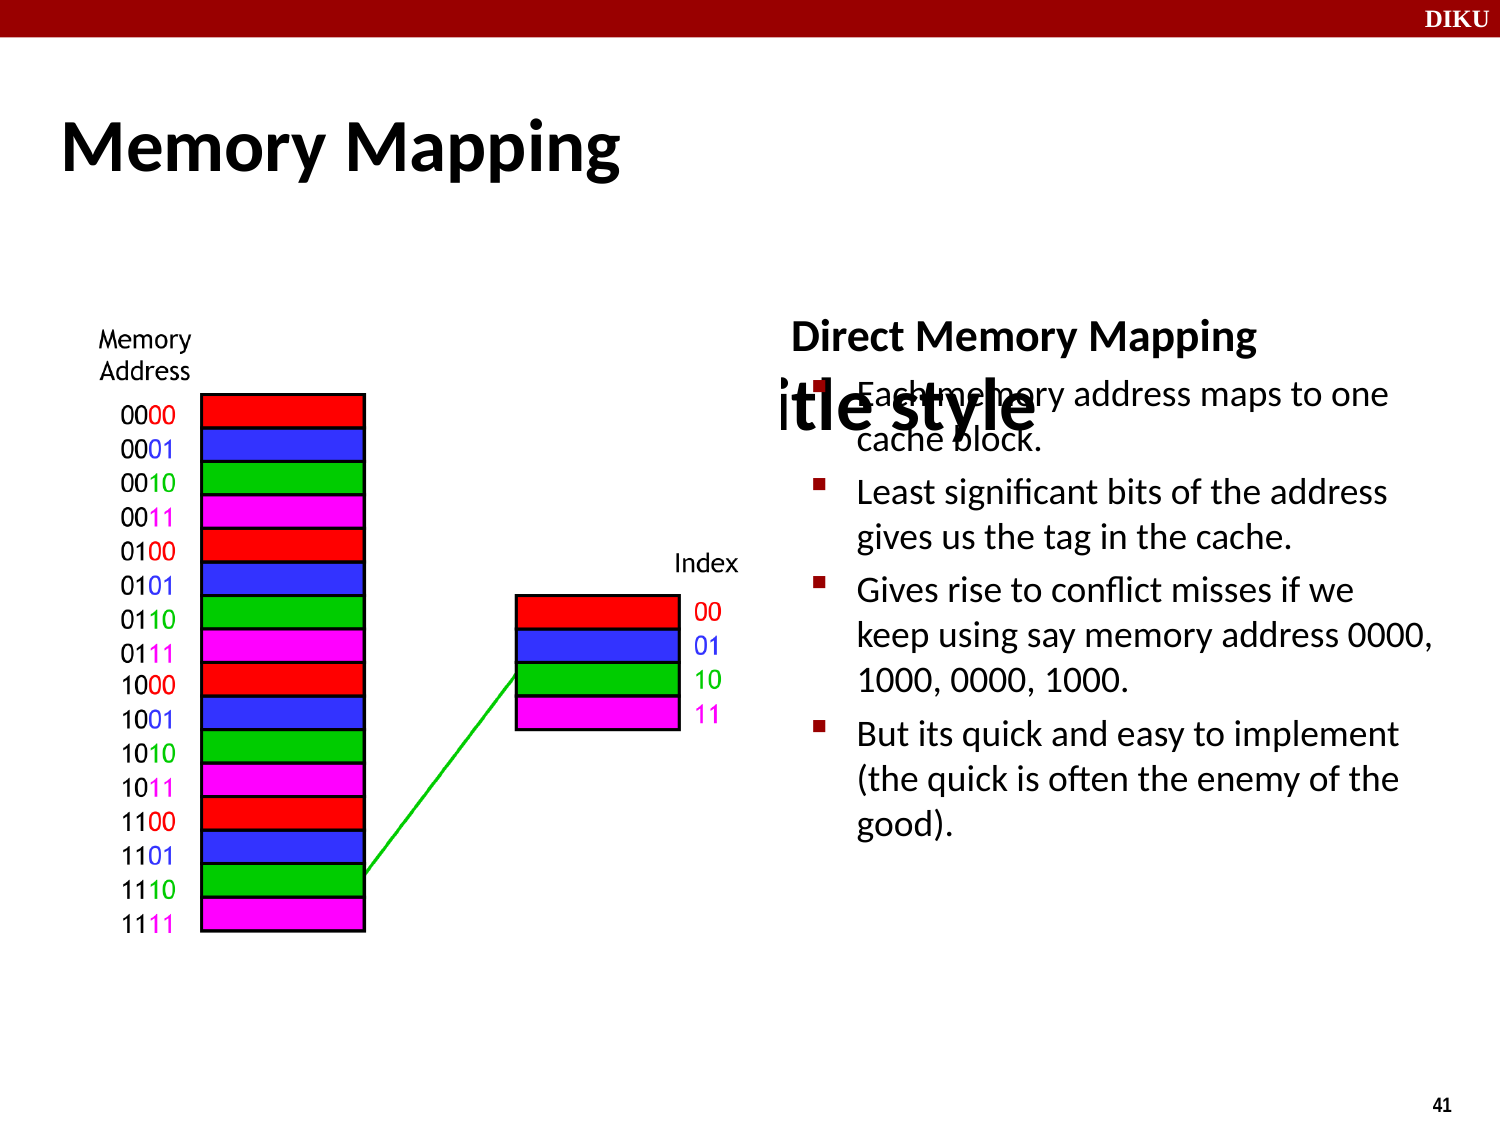

Memory Mapping
Direct Memory Mapping
Each memory address maps to one cache block.
Least significant bits of the address gives us the tag in the cache.
Gives rise to conflict misses if we keep using say memory address 0000, 1000, 0000, 1000.
But its quick and easy to implement (the quick is often the enemy of the good).